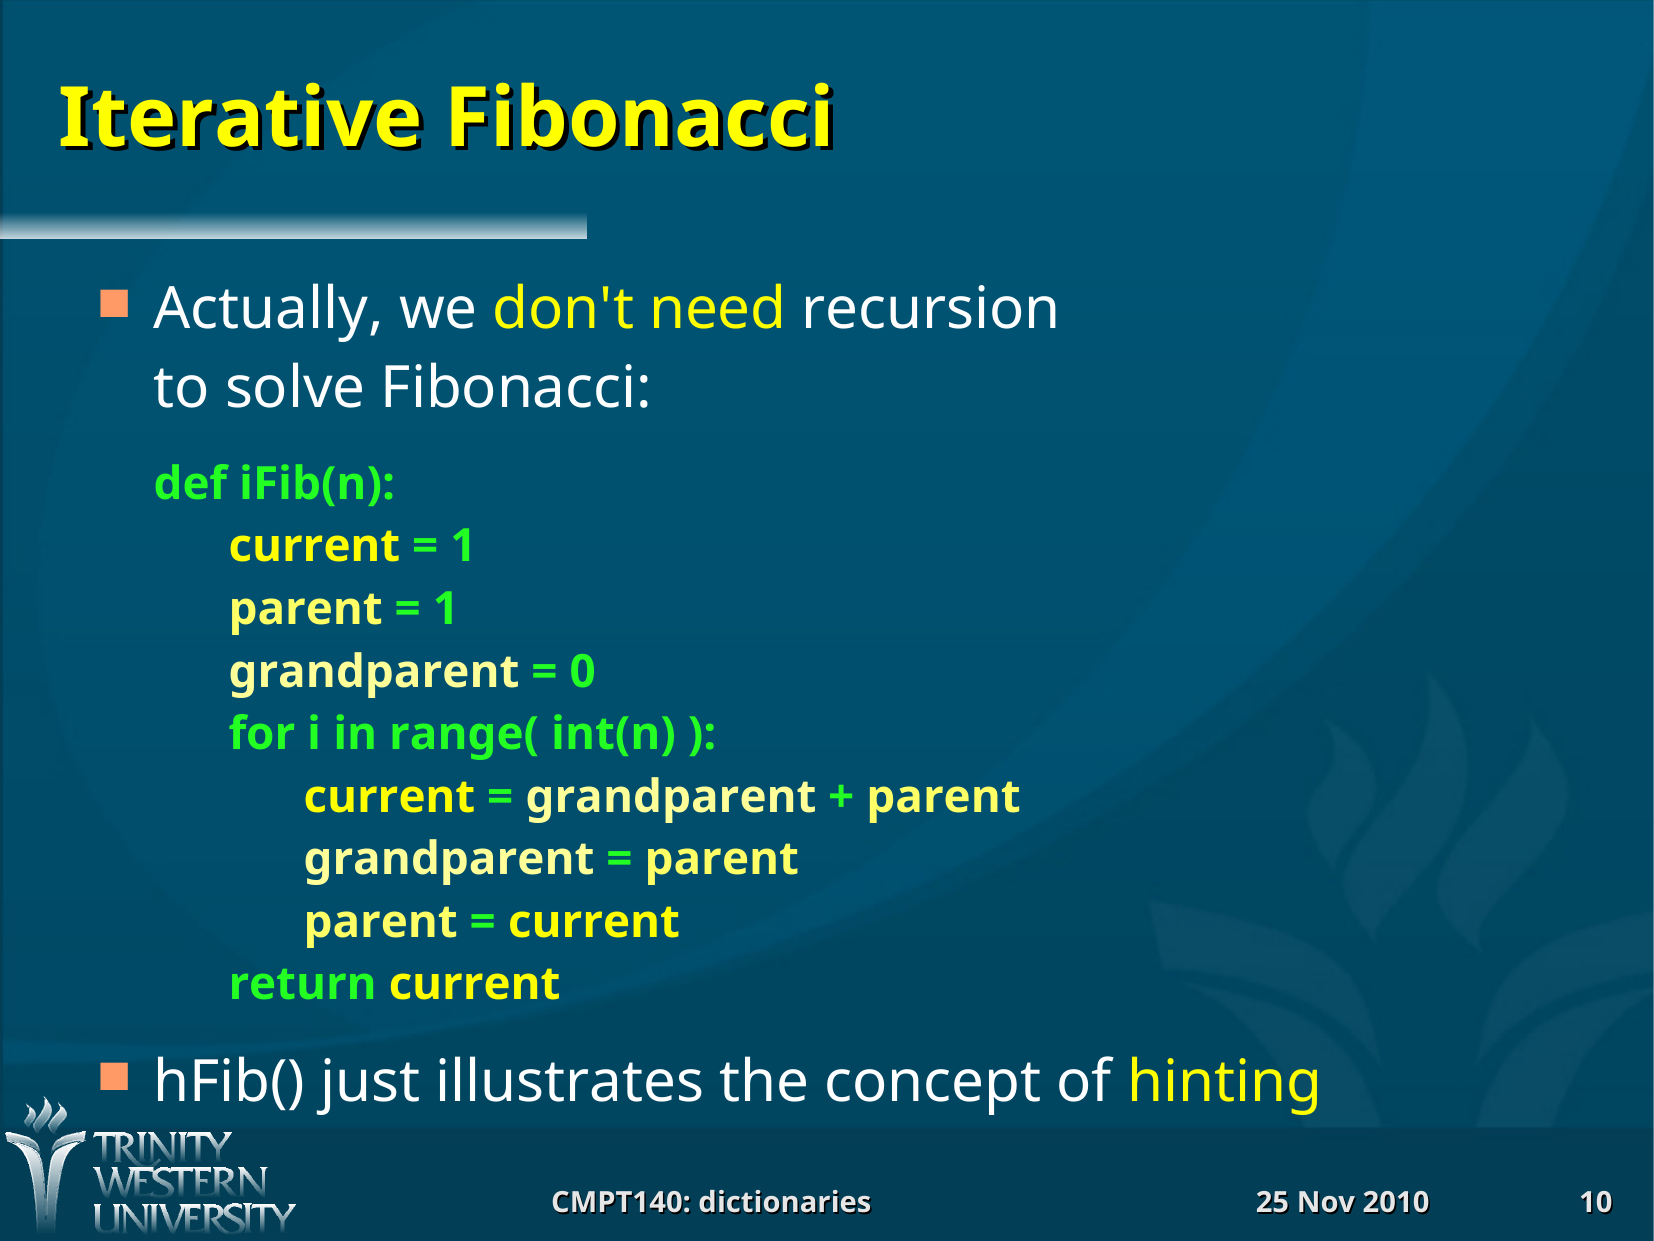

# Iterative Fibonacci
Actually, we don't need recursion
to solve Fibonacci:
def iFib(n):
	current = 1
	parent = 1
	grandparent = 0
	for i in range( int(n) ):
		current = grandparent + parent
		grandparent = parent
		parent = current
	return current
hFib() just illustrates the concept of hinting
CMPT140: dictionaries
25 Nov 2010
10